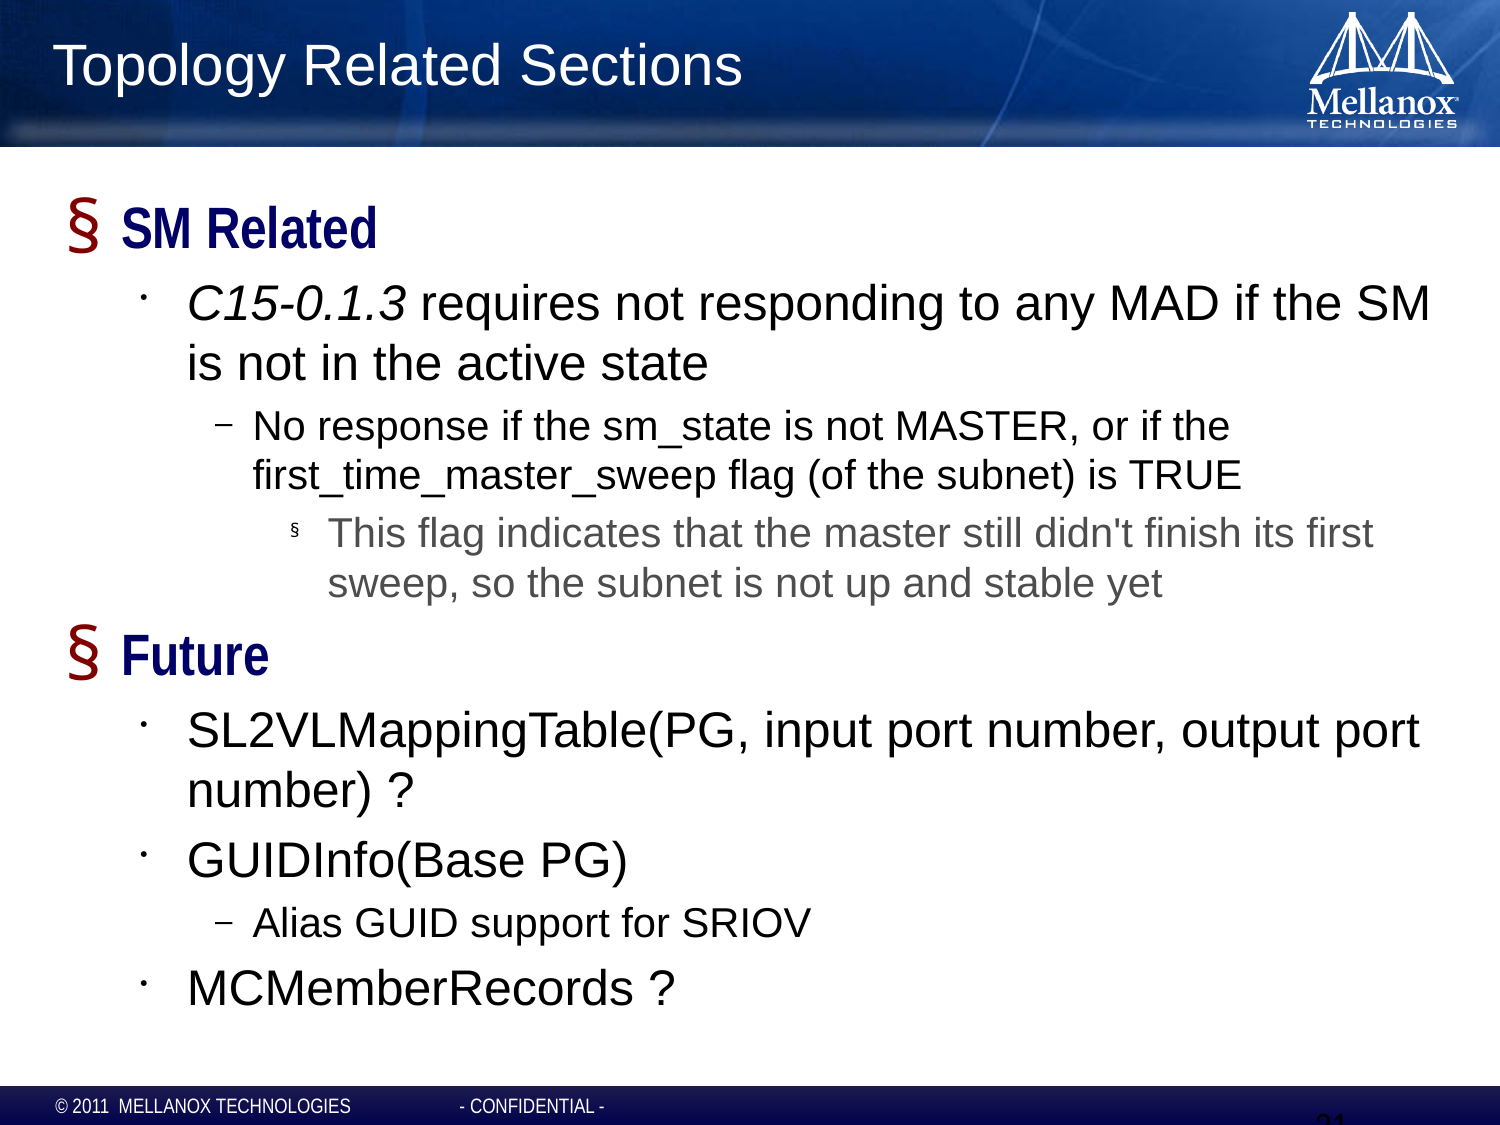

# Topology Related Sections
SM Related
C15-0.1.3 requires not responding to any MAD if the SM is not in the active state
No response if the sm_state is not MASTER, or if the first_time_master_sweep flag (of the subnet) is TRUE
This flag indicates that the master still didn't finish its first sweep, so the subnet is not up and stable yet
Future
SL2VLMappingTable(PG, input port number, output port number) ?
GUIDInfo(Base PG)
Alias GUID support for SRIOV
MCMemberRecords ?